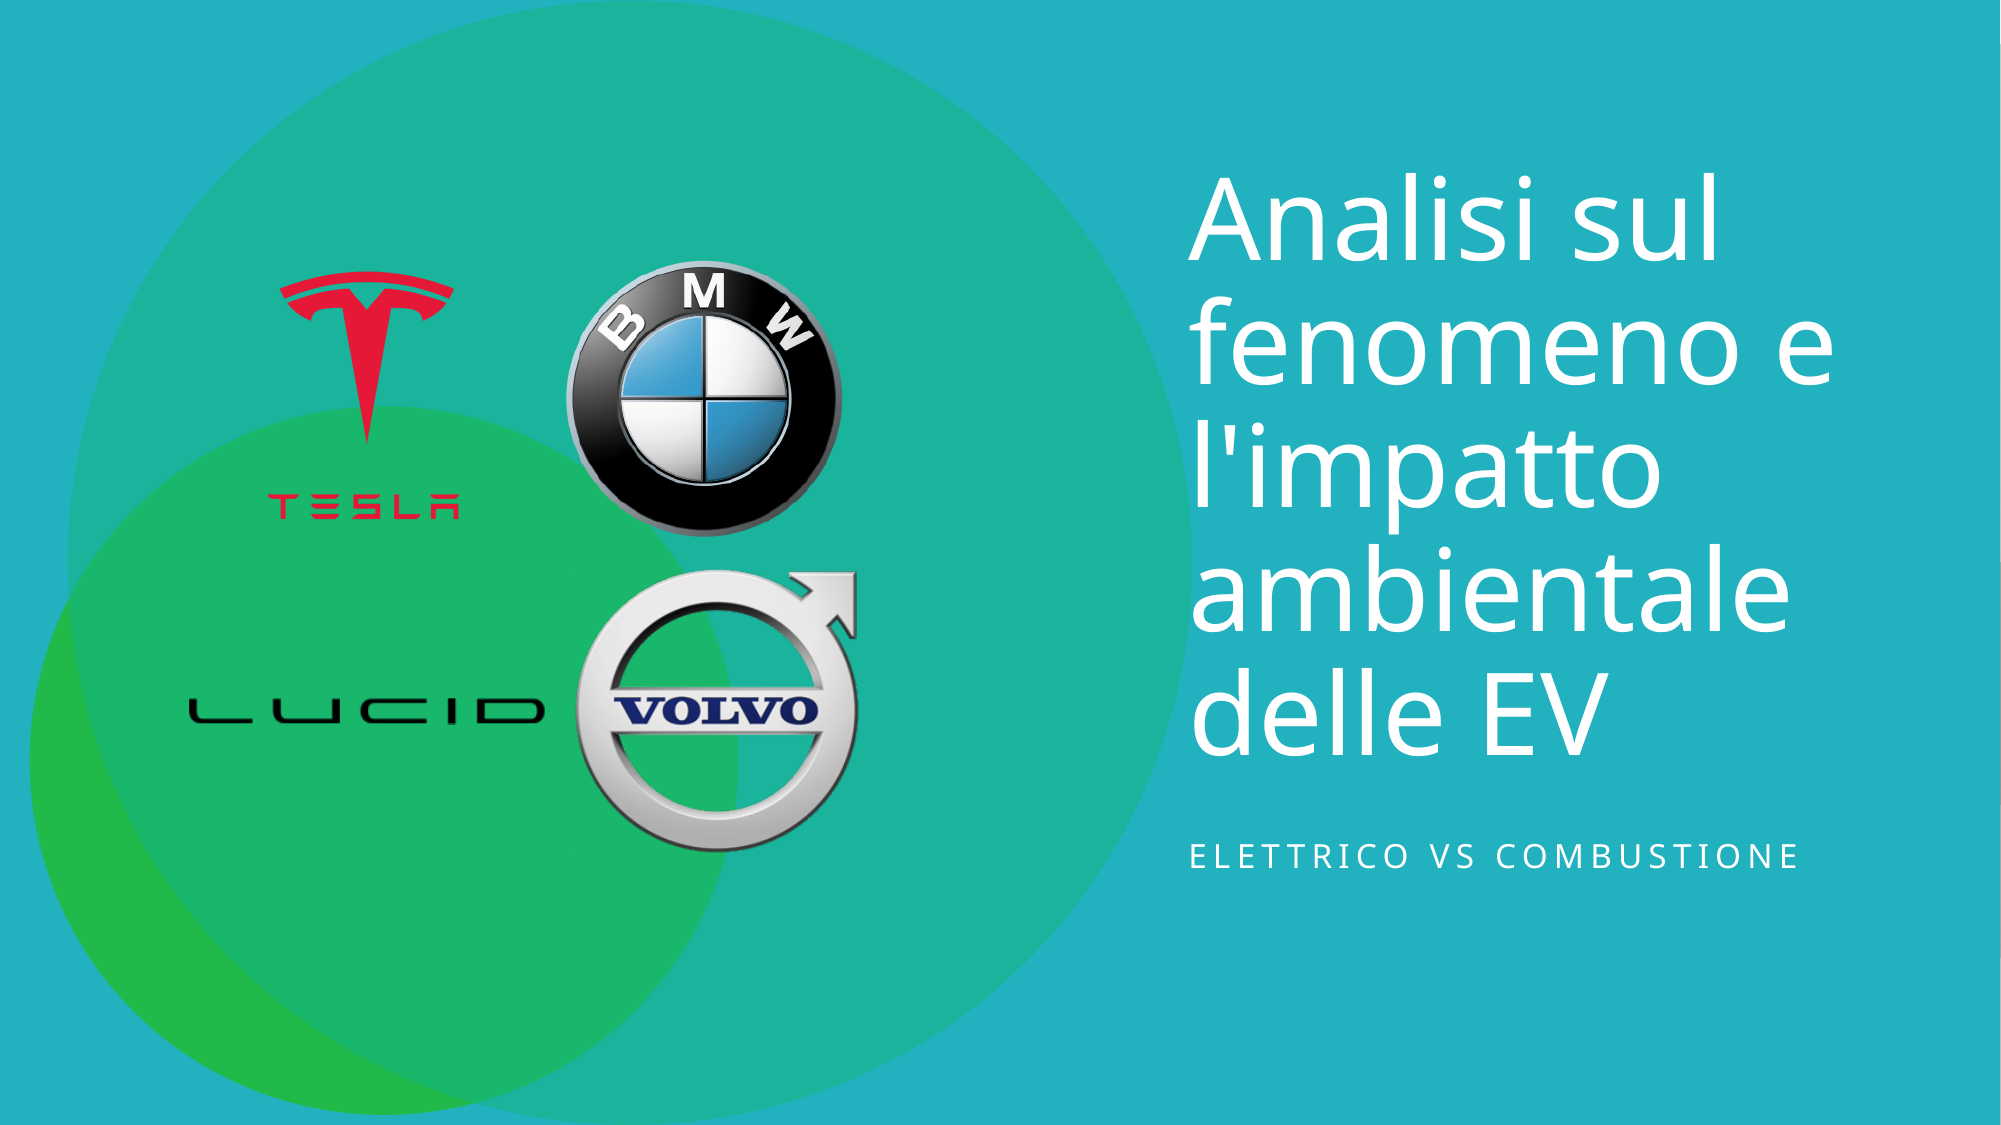

# Analisi sul fenomeno e l'impatto ambientale delle EV
Elettrico vs combustione